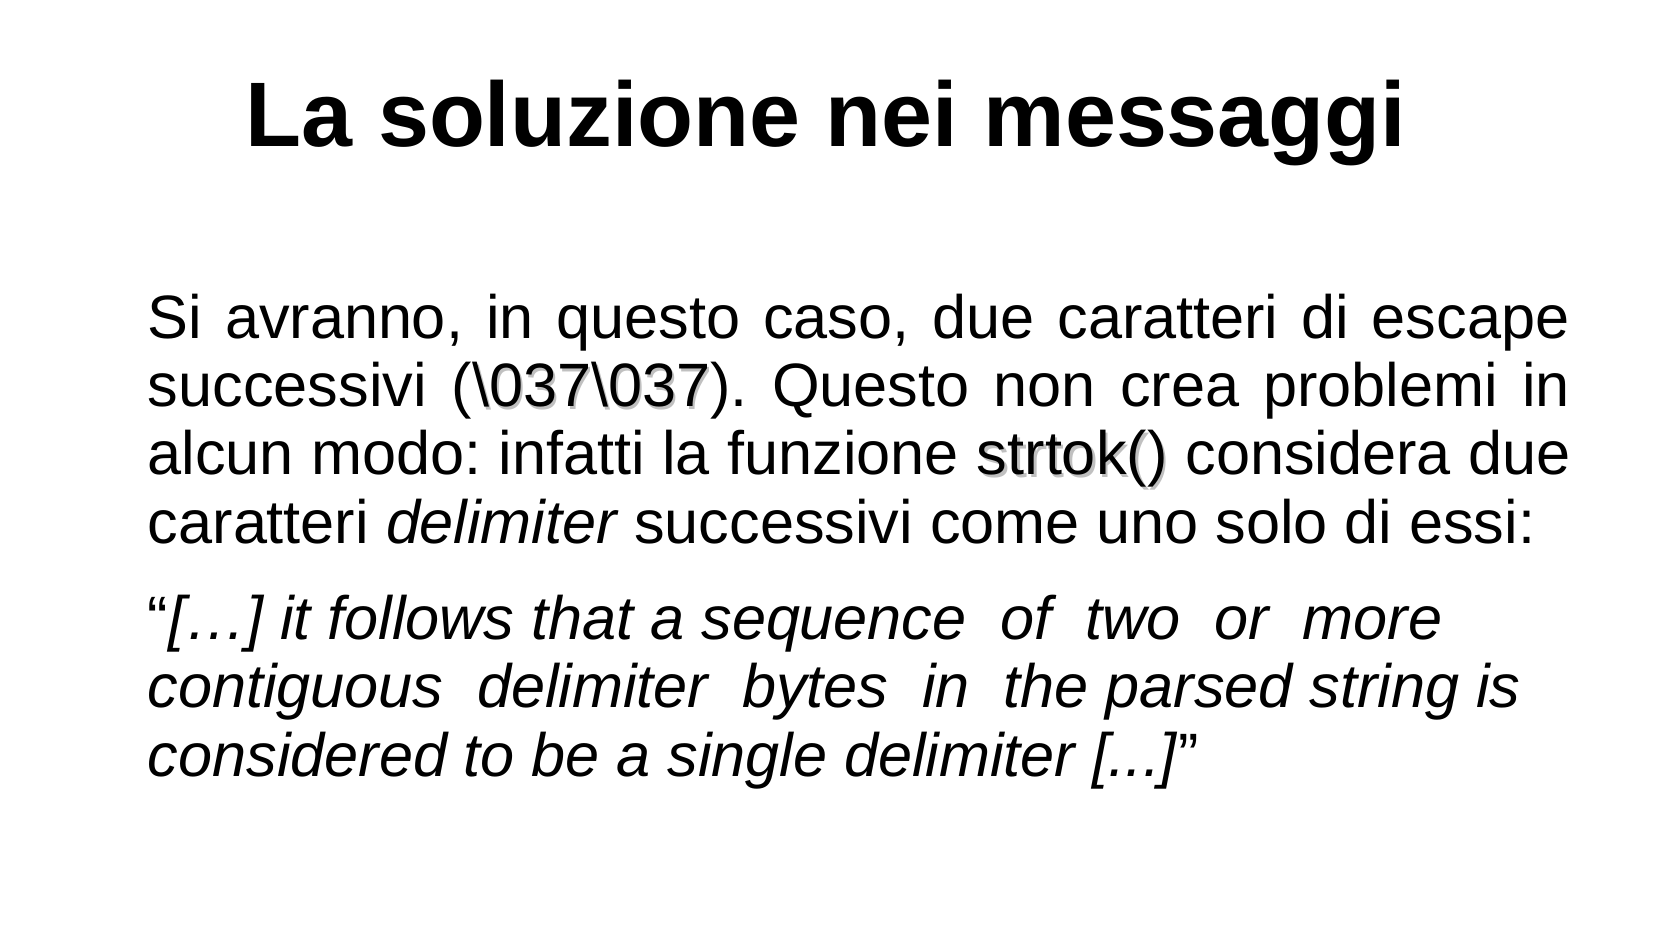

La soluzione nei messaggi
# Si avranno, in questo caso, due caratteri di escape successivi (\037\037). Questo non crea problemi in alcun modo: infatti la funzione strtok() considera due caratteri delimiter successivi come uno solo di essi:
“[…] it follows that a sequence of two or more contiguous delimiter bytes in the parsed string is considered to be a single delimiter [...]”